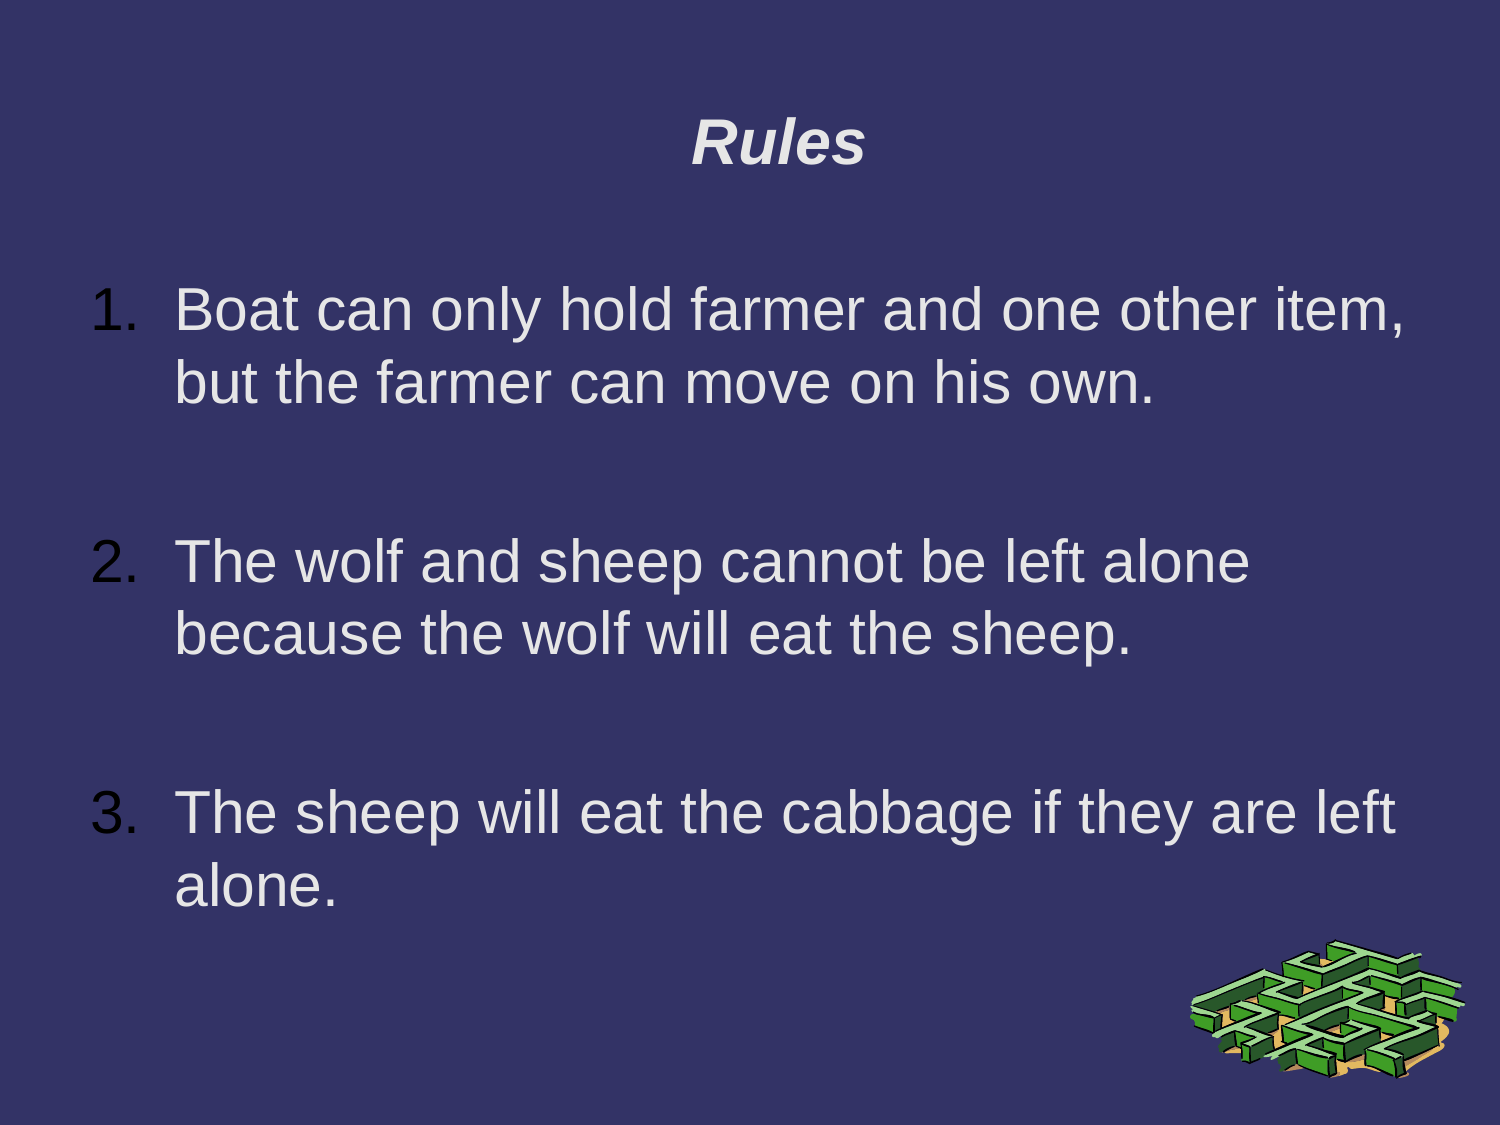

# Rules
Boat can only hold farmer and one other item, but the farmer can move on his own.
The wolf and sheep cannot be left alone because the wolf will eat the sheep.
The sheep will eat the cabbage if they are left alone.